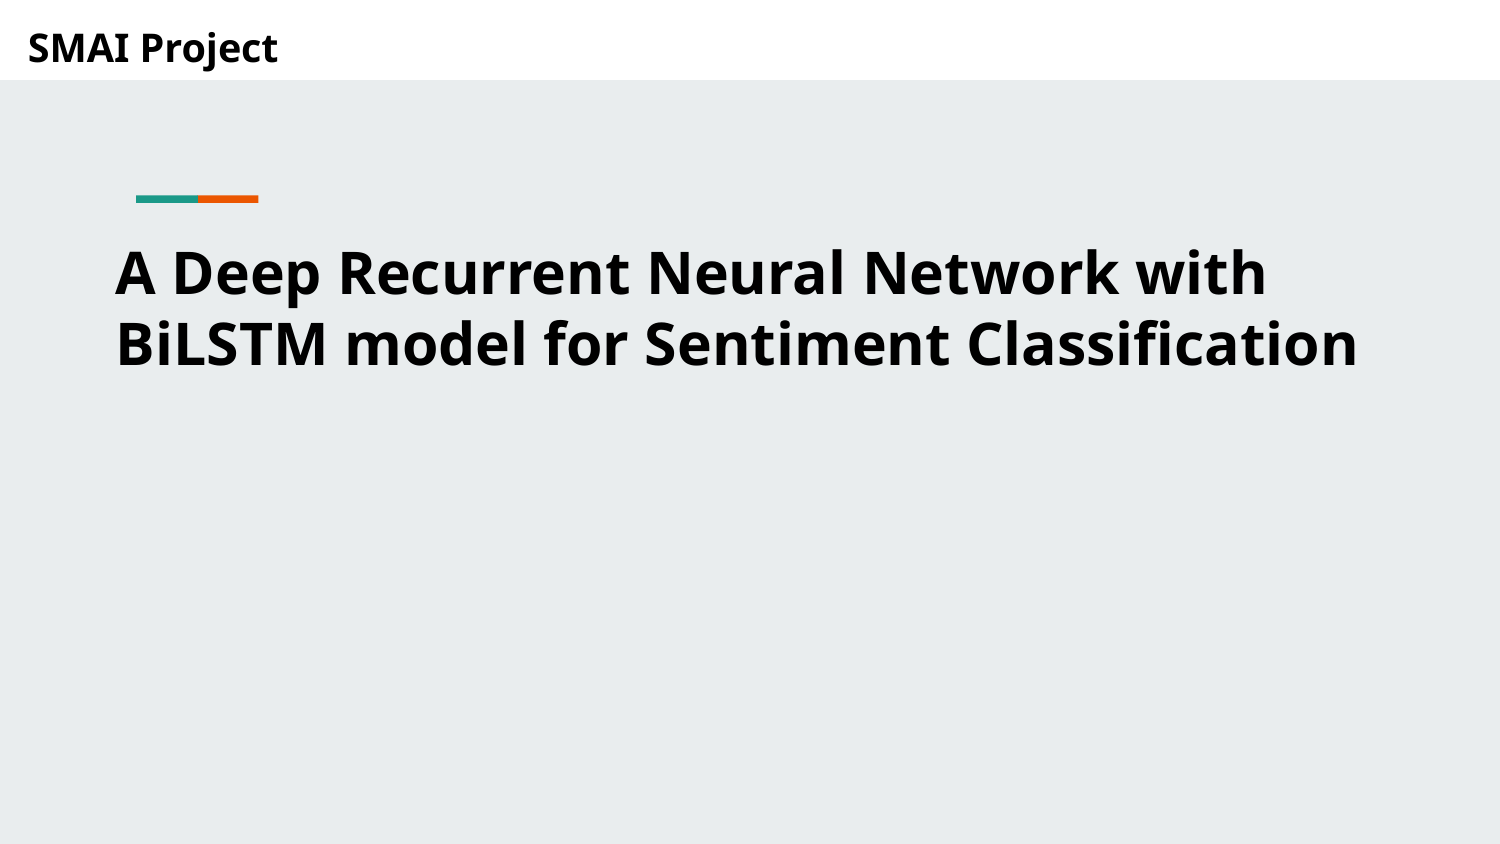

SMAI Project
# A Deep Recurrent Neural Network with BiLSTM model for Sentiment Classification